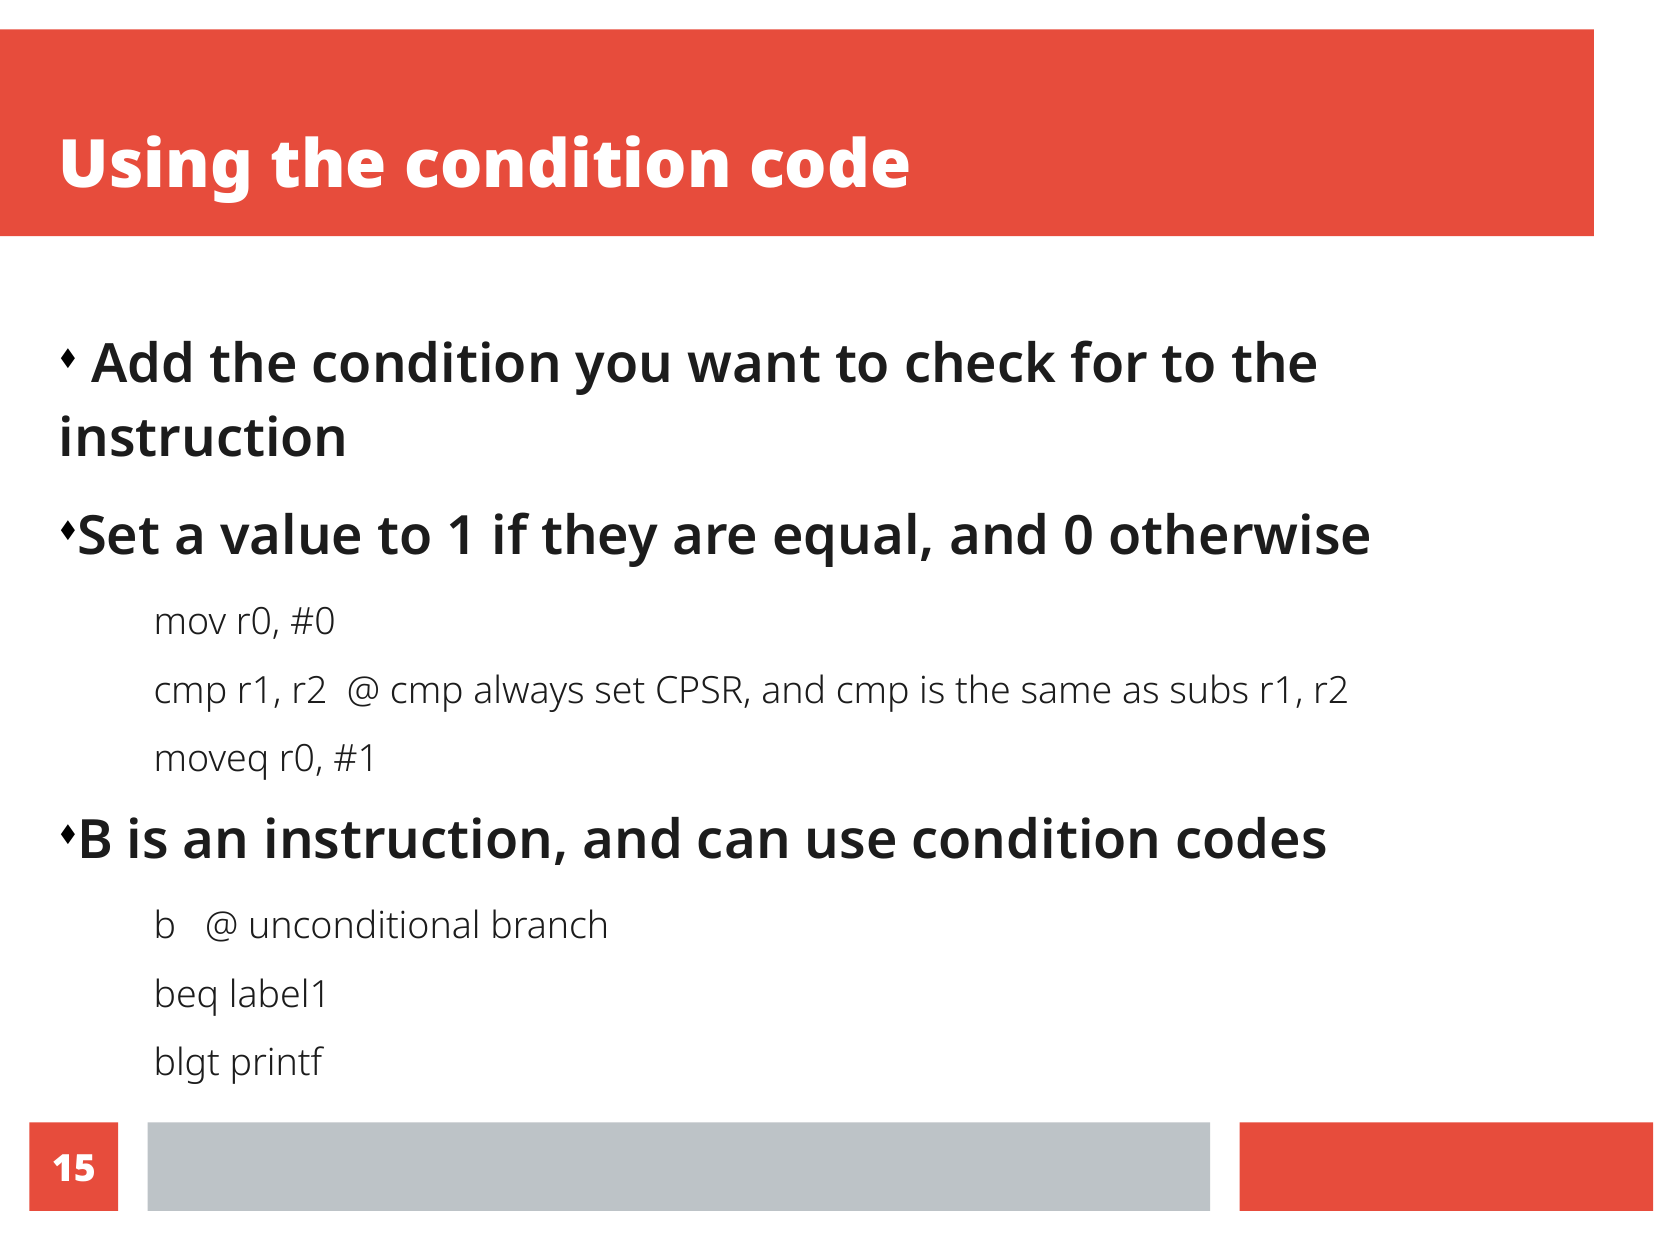

# Using the condition code
 Add the condition you want to check for to the instruction
Set a value to 1 if they are equal, and 0 otherwise
mov r0, #0
cmp r1, r2 @ cmp always set CPSR, and cmp is the same as subs r1, r2
moveq r0, #1
B is an instruction, and can use condition codes
b @ unconditional branch
beq label1
blgt printf
15